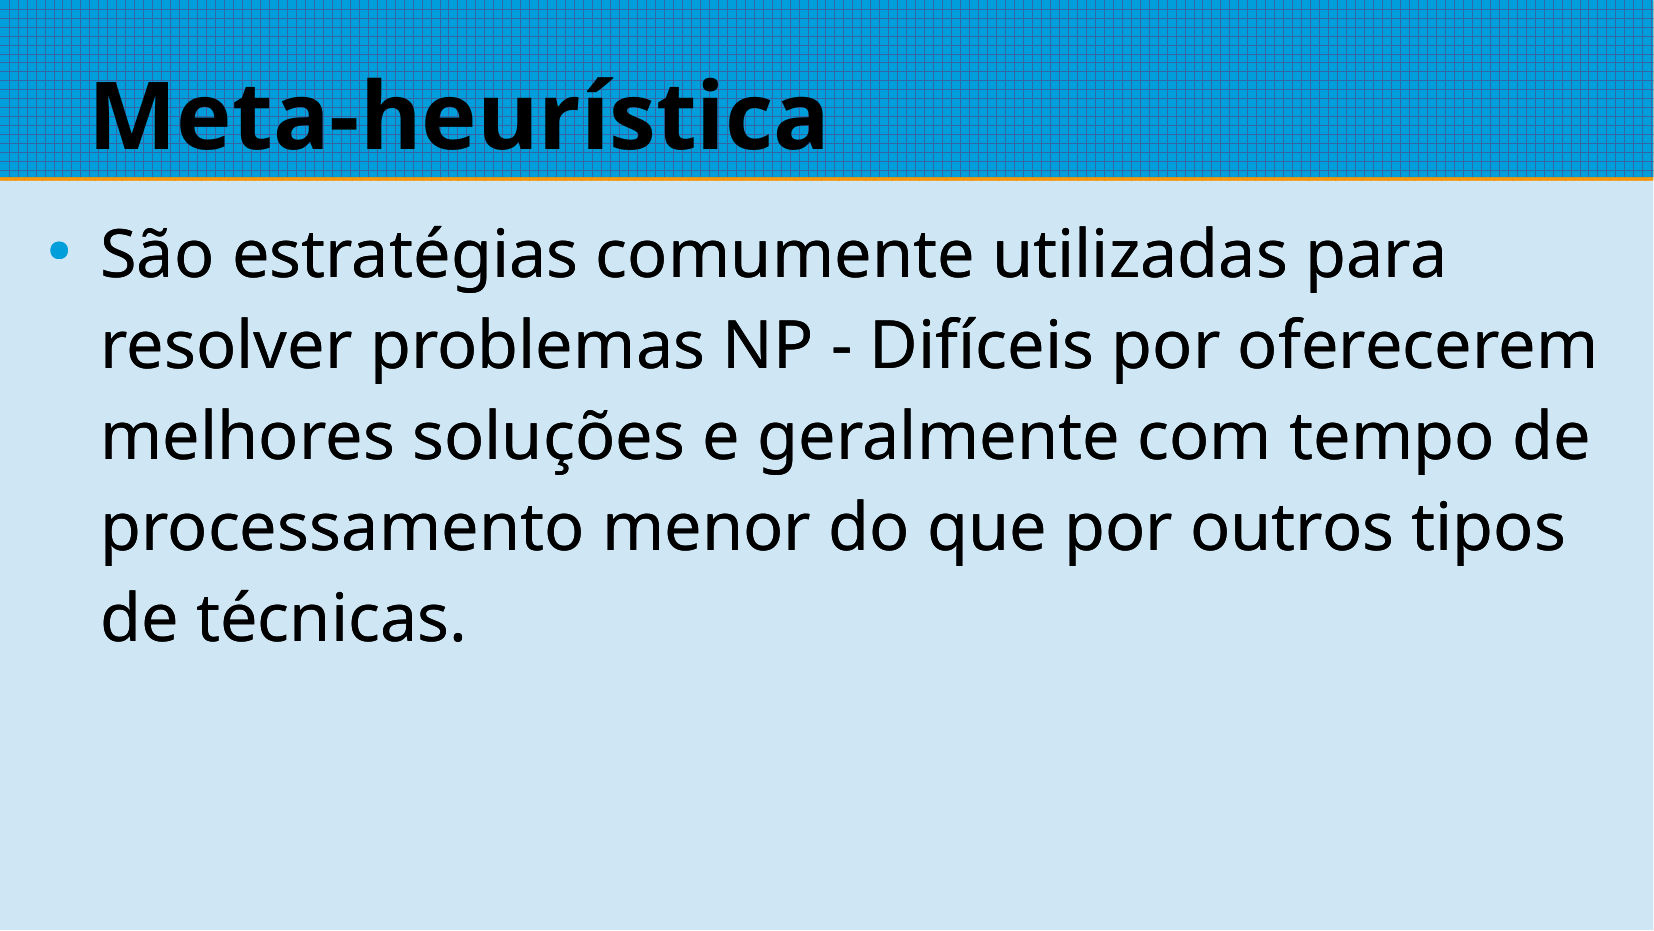

# Meta-heurística
São estratégias comumente utilizadas para resolver problemas NP - Difíceis por oferecerem melhores soluções e geralmente com tempo de processamento menor do que por outros tipos de técnicas.
São estratégias comumente utilizadas para resolver problemas NP - Difíceis por oferecerem melhores soluções e geralmente com tempo de processamento menor do que por outros tipos de técnicas.